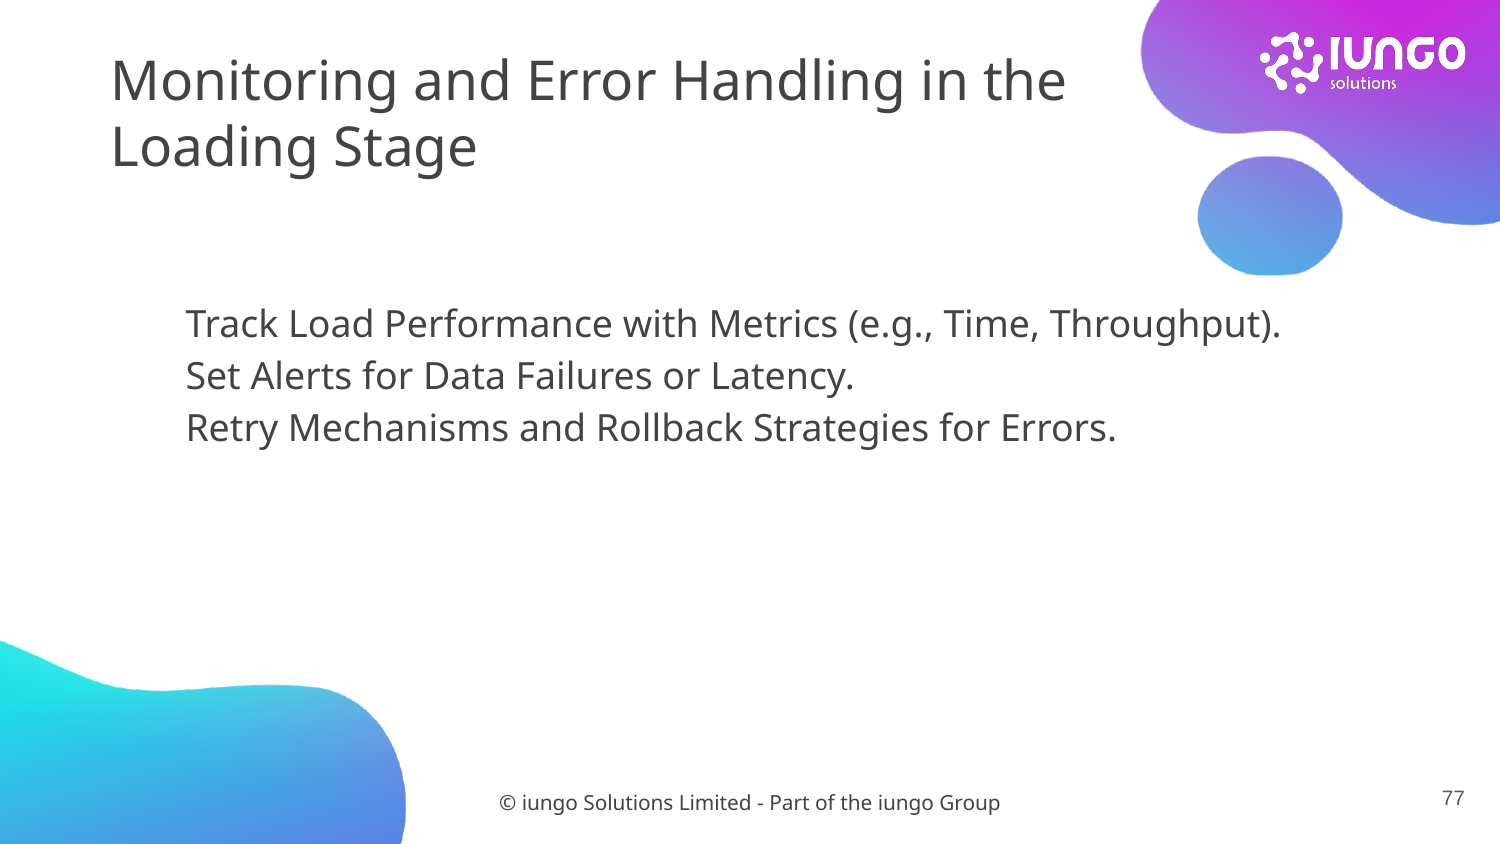

# Monitoring and Error Handling in the Loading Stage
Track Load Performance with Metrics (e.g., Time, Throughput).
Set Alerts for Data Failures or Latency.
Retry Mechanisms and Rollback Strategies for Errors.